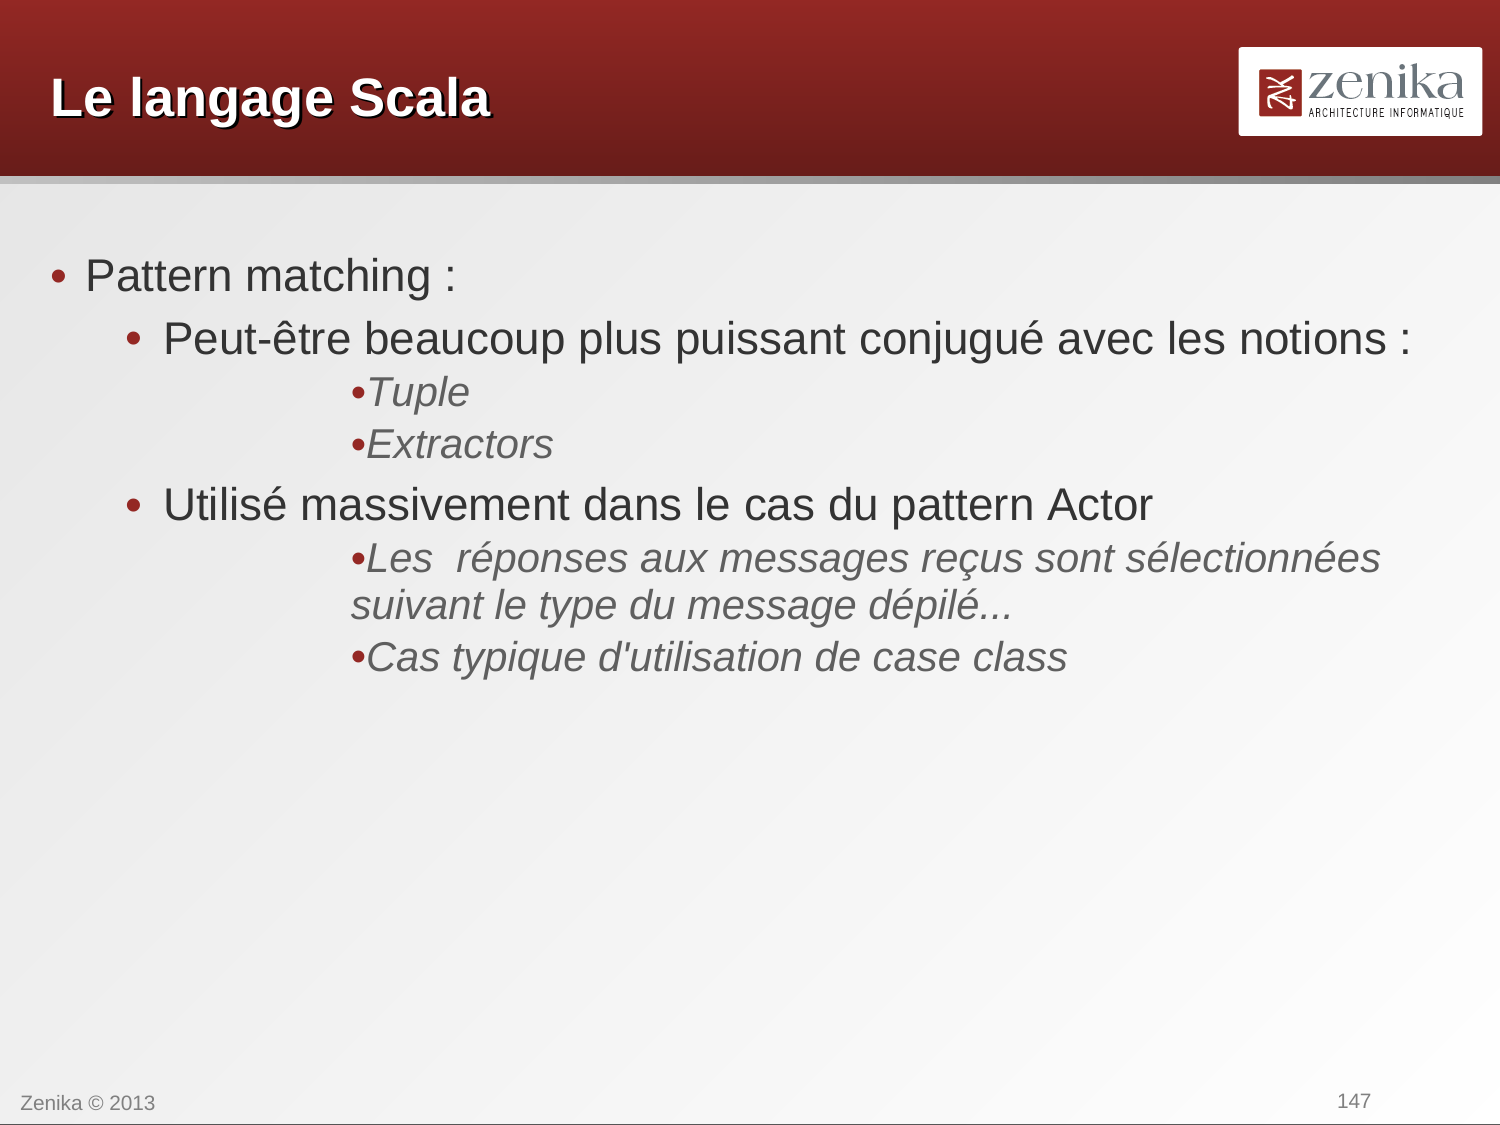

# Le langage Scala
Pattern matching :
Peut-être beaucoup plus puissant conjugué avec les notions :
Tuple
Extractors
Utilisé massivement dans le cas du pattern Actor
Les réponses aux messages reçus sont sélectionnées suivant le type du message dépilé...
Cas typique d'utilisation de case class